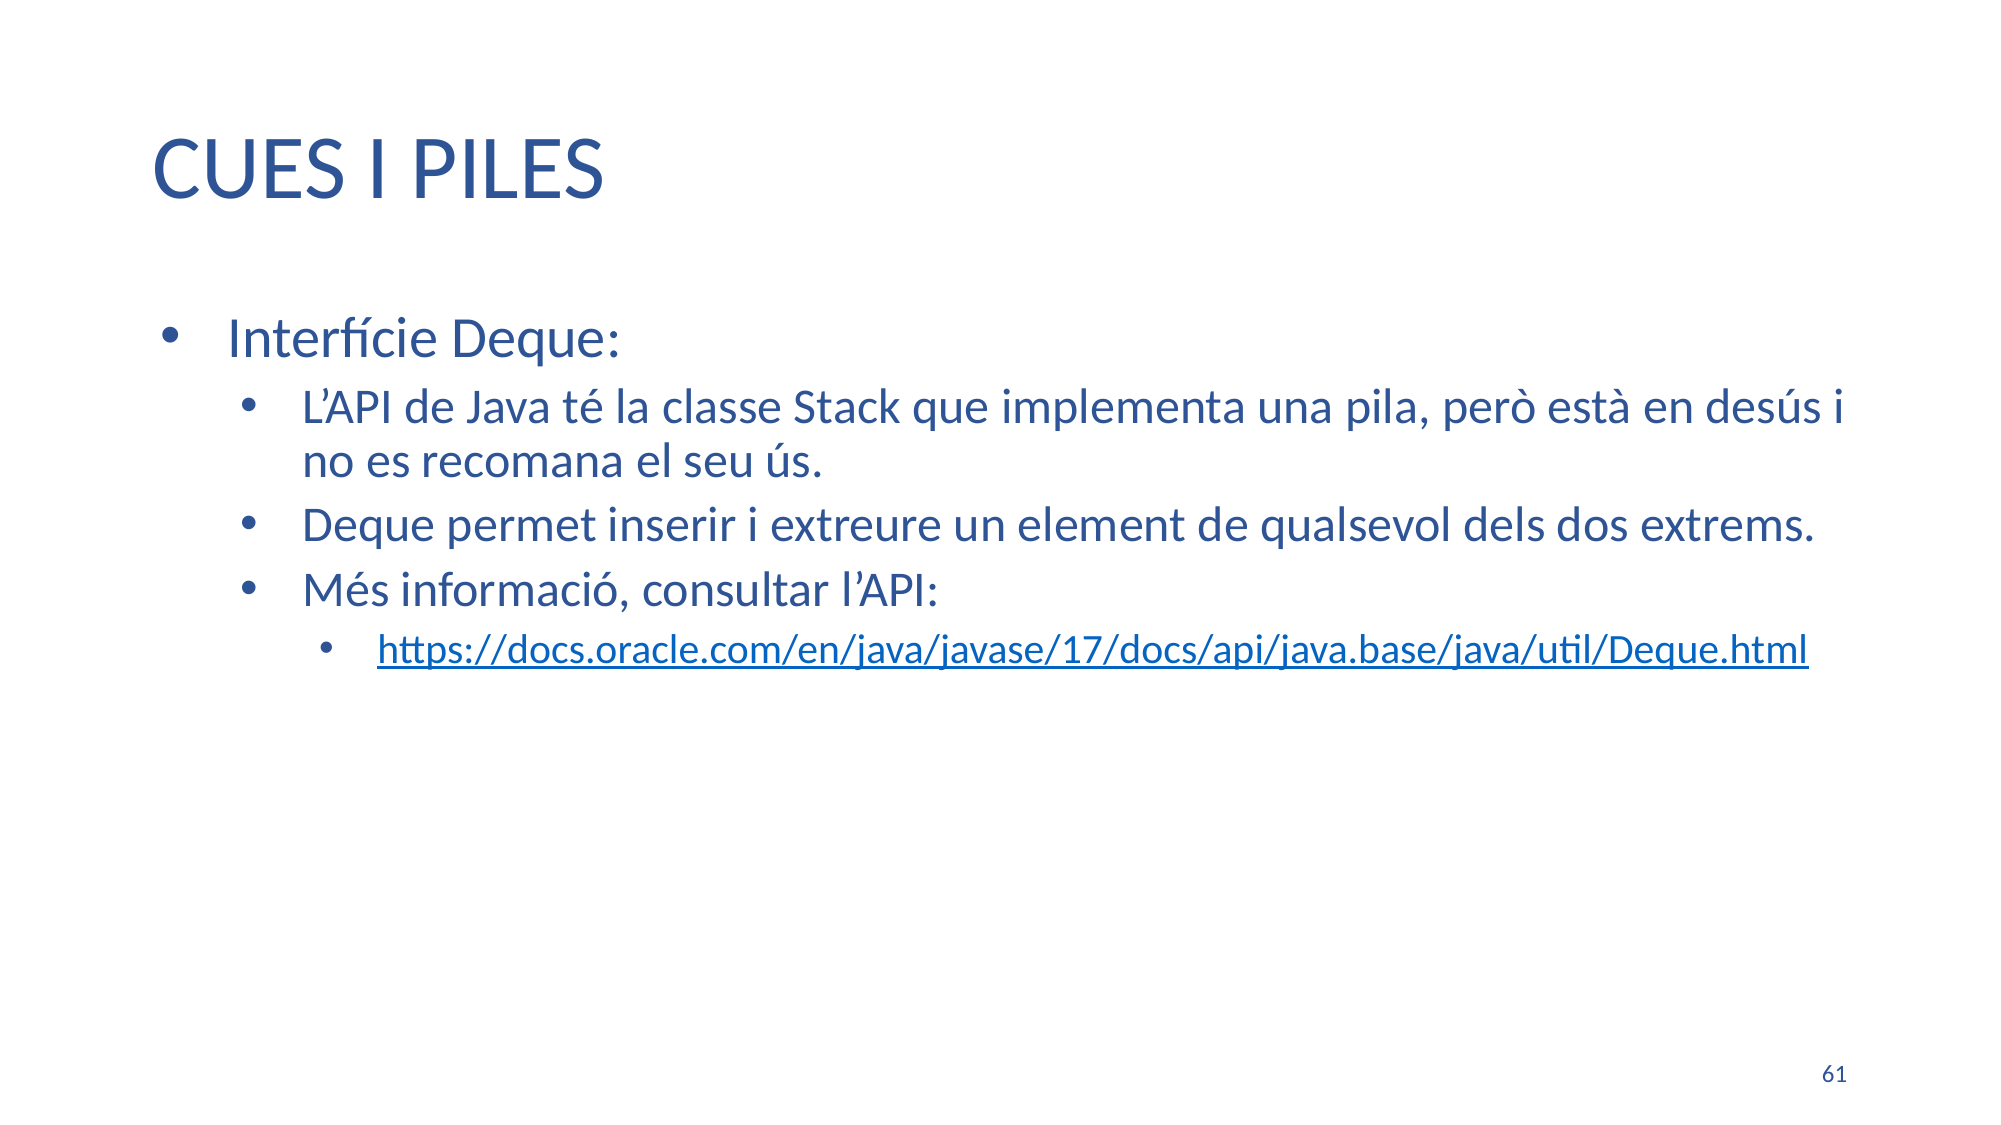

# CUES I PILES
Interfície Deque:
L’API de Java té la classe Stack que implementa una pila, però està en desús i no es recomana el seu ús.
Deque permet inserir i extreure un element de qualsevol dels dos extrems.
Més informació, consultar l’API:
https://docs.oracle.com/en/java/javase/17/docs/api/java.base/java/util/Deque.html